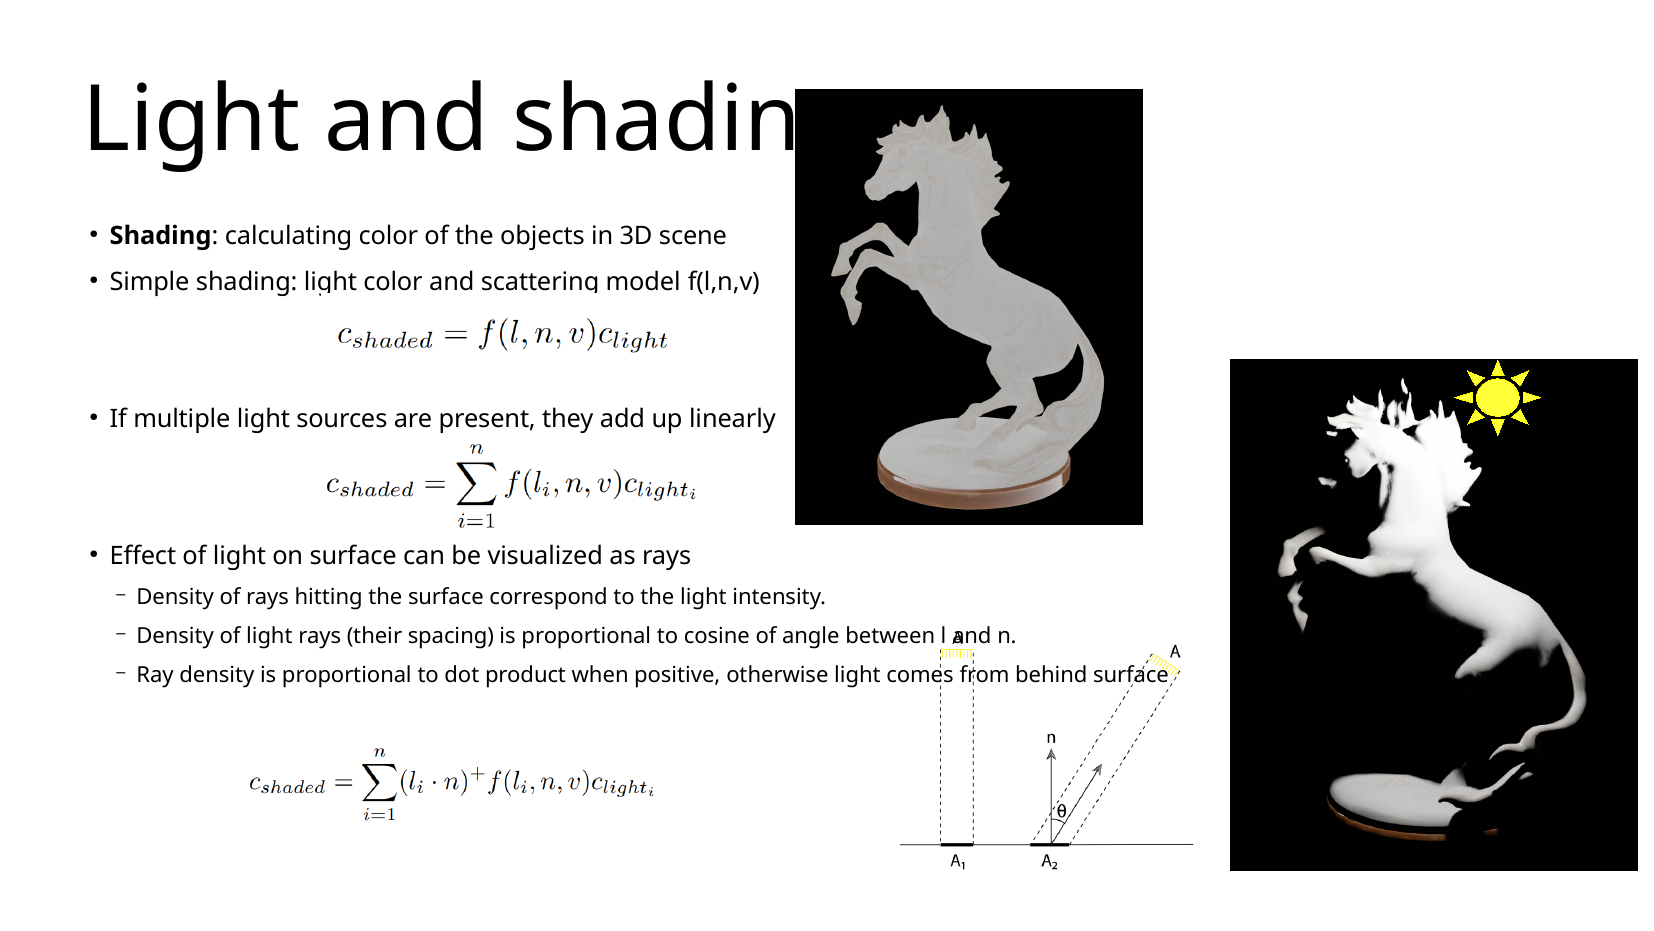

# Light and shading
Shading: calculating color of the objects in 3D scene
Simple shading: light color and scattering model f(l,n,v)
If multiple light sources are present, they add up linearly
Effect of light on surface can be visualized as rays
Density of rays hitting the surface correspond to the light intensity.
Density of light rays (their spacing) is proportional to cosine of angle between l and n.
Ray density is proportional to dot product when positive, otherwise light comes from behind surface